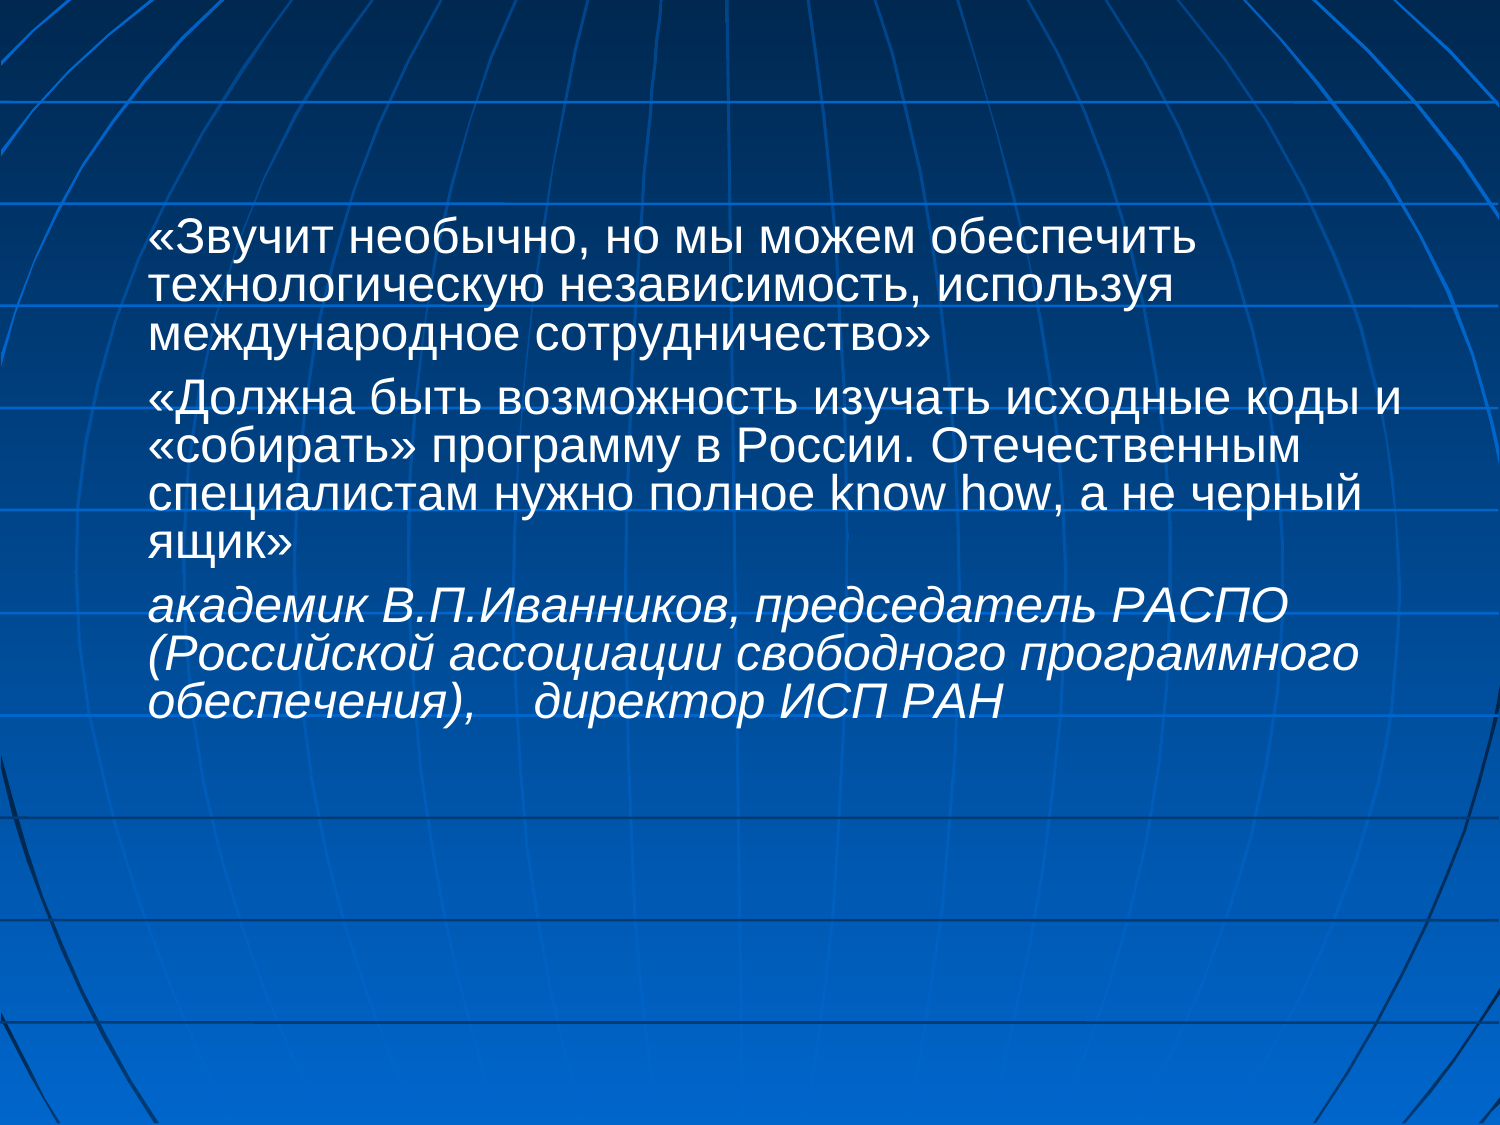

# «Звучит необычно, но мы можем обеспечить технологическую независимость, используя международное сотрудничество»
	«Должна быть возможность изучать исходные коды и «собирать» программу в России. Отечественным специалистам нужно полное know how, а не черный ящик»
	академик В.П.Иванников,	председатель РАСПО (Российской ассоциации свободного программного обеспечения),	директор ИСП РАН